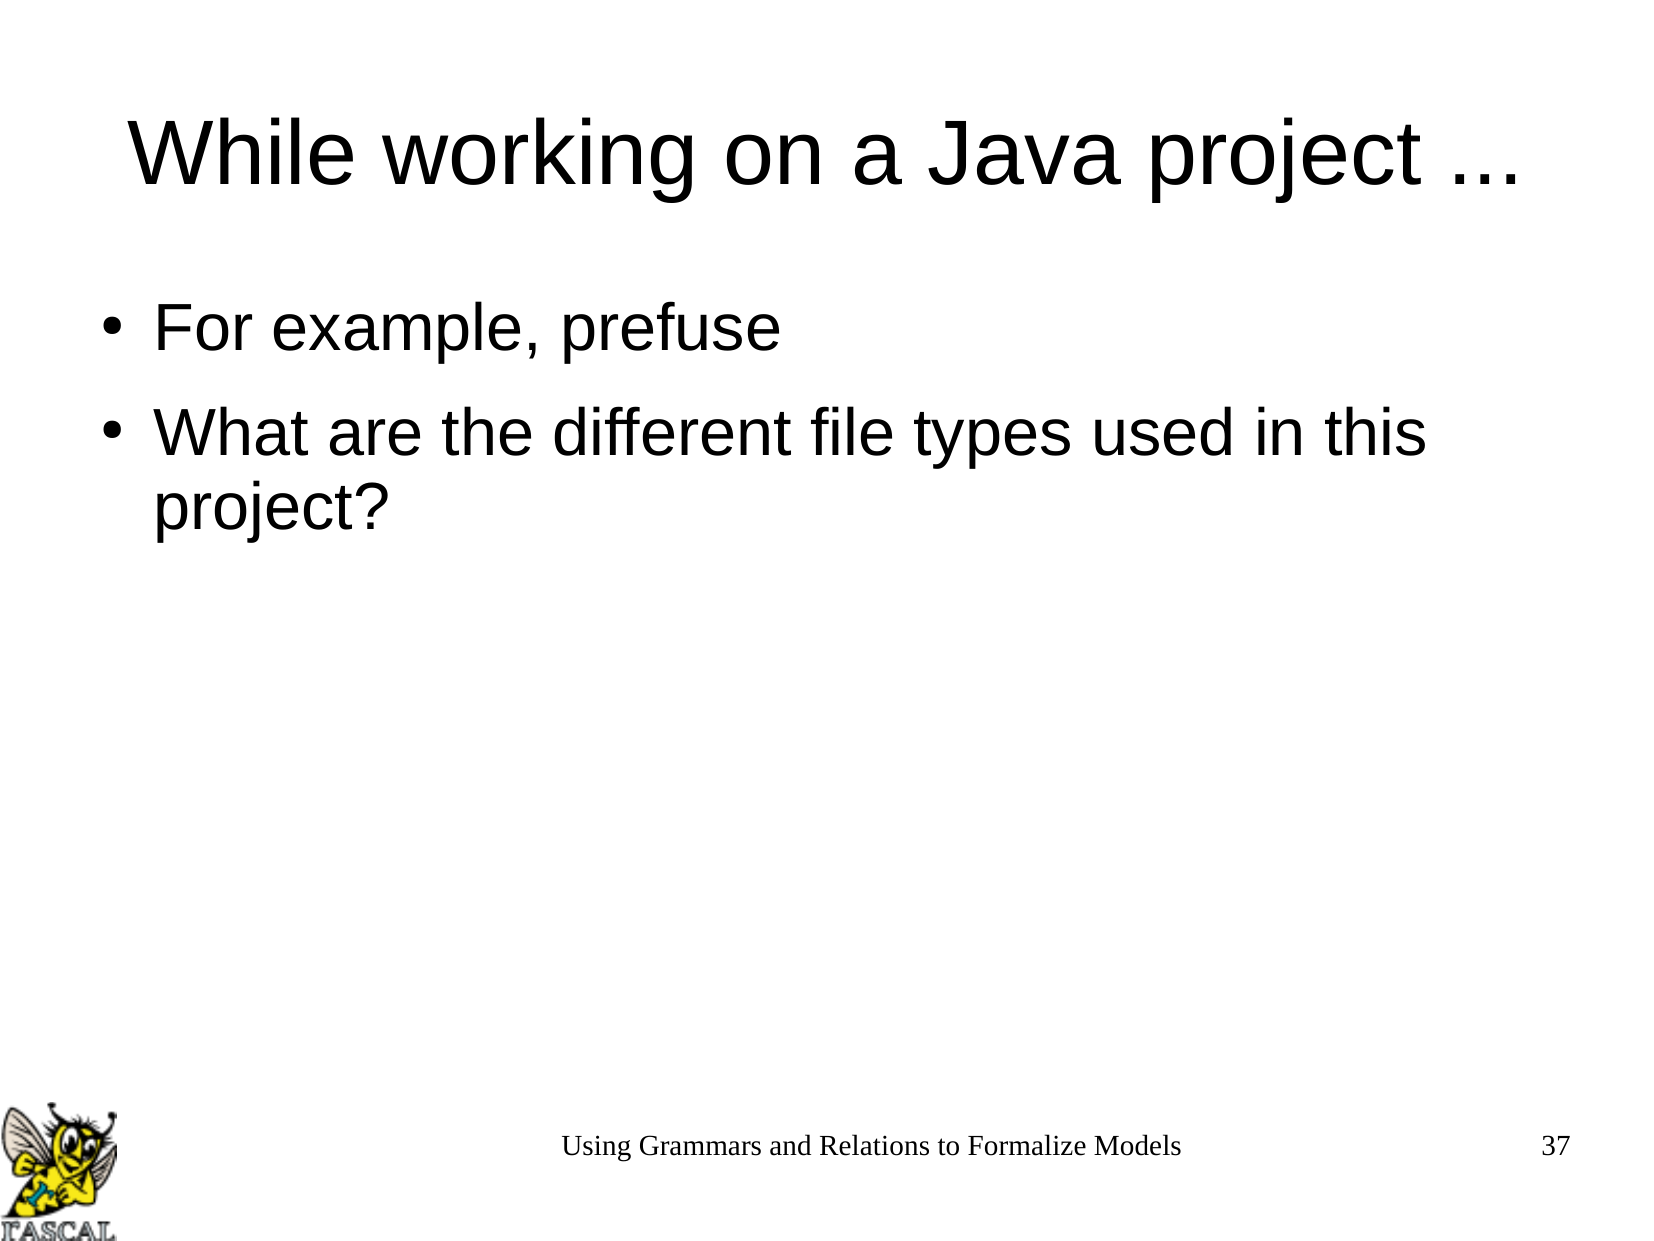

# While working on a Java project ...
For example, prefuse
What are the different file types used in this project?
37